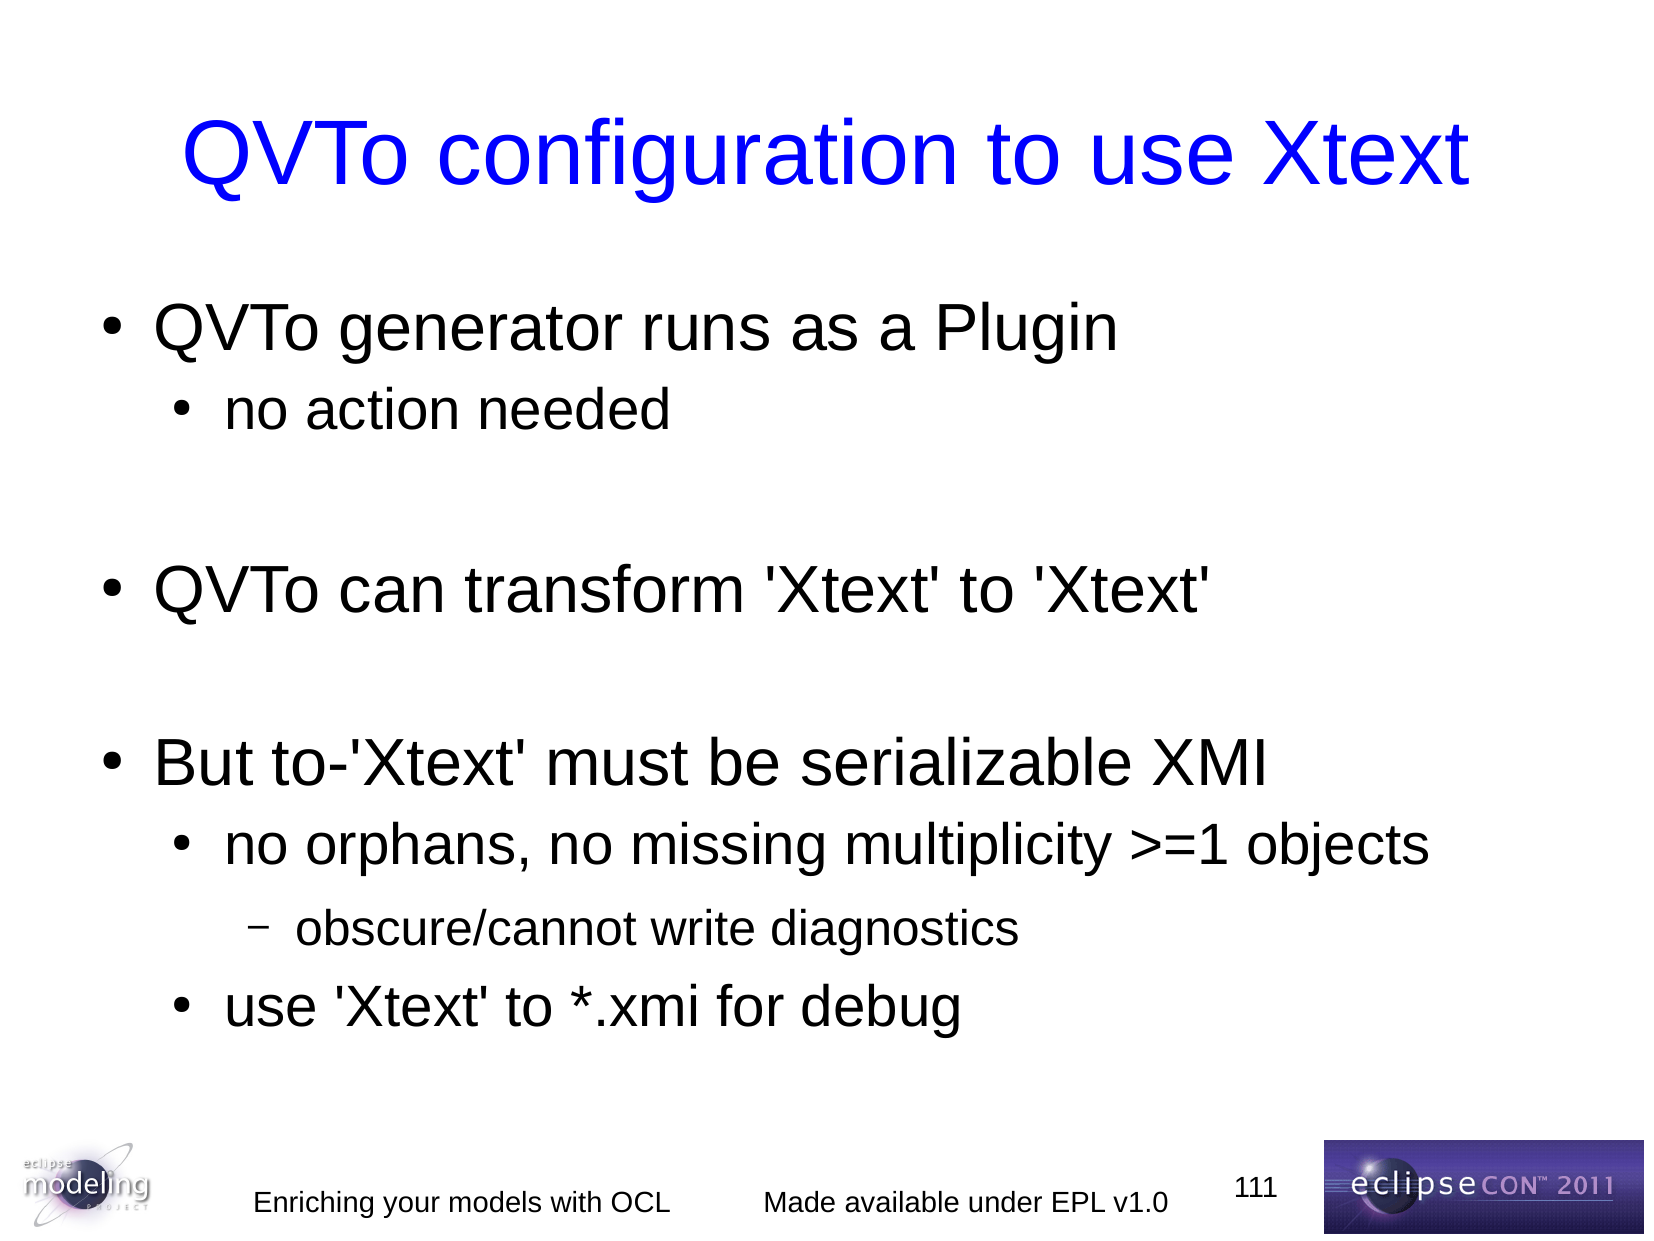

# QVTo configuration to use Xtext
QVTo generator runs as a Plugin
no action needed
QVTo can transform 'Xtext' to 'Xtext'
But to-'Xtext' must be serializable XMI
no orphans, no missing multiplicity >=1 objects
obscure/cannot write diagnostics
use 'Xtext' to *.xmi for debug
111
Enriching your models with OCL